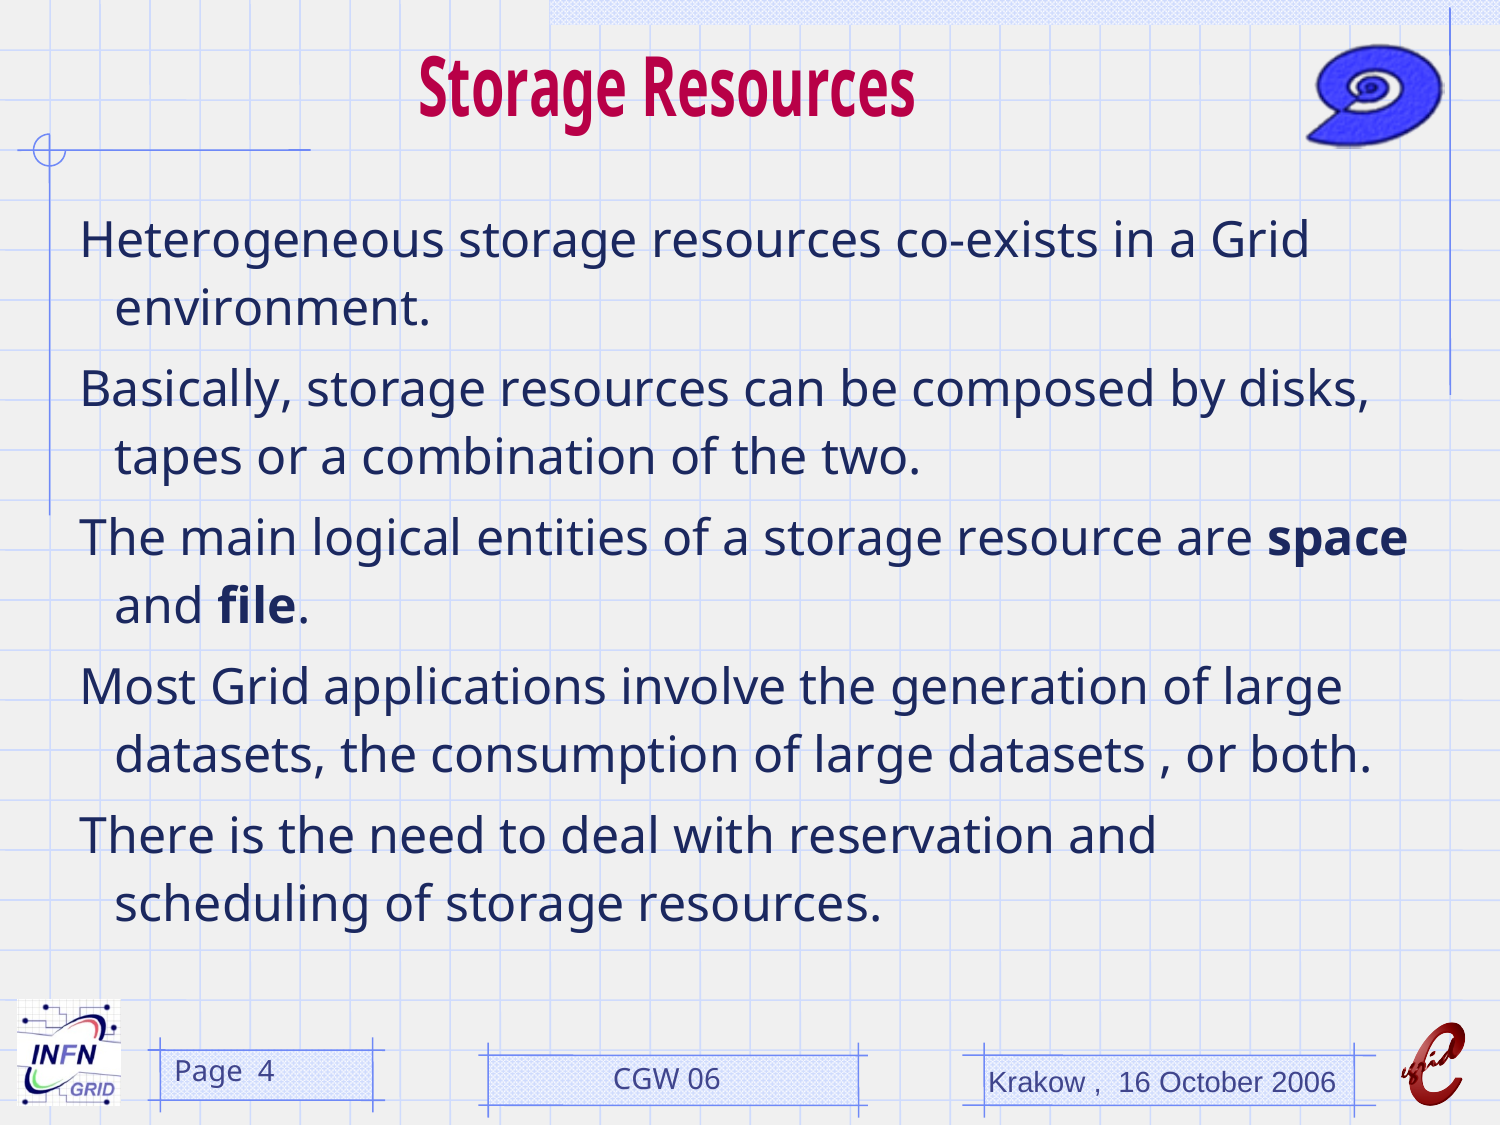

Storage Resources
# Heterogeneous storage resources co-exists in a Grid environment.
Basically, storage resources can be composed by disks, tapes or a combination of the two.
The main logical entities of a storage resource are space and file.
Most Grid applications involve the generation of large datasets, the consumption of large datasets , or both.
There is the need to deal with reservation and scheduling of storage resources.
4